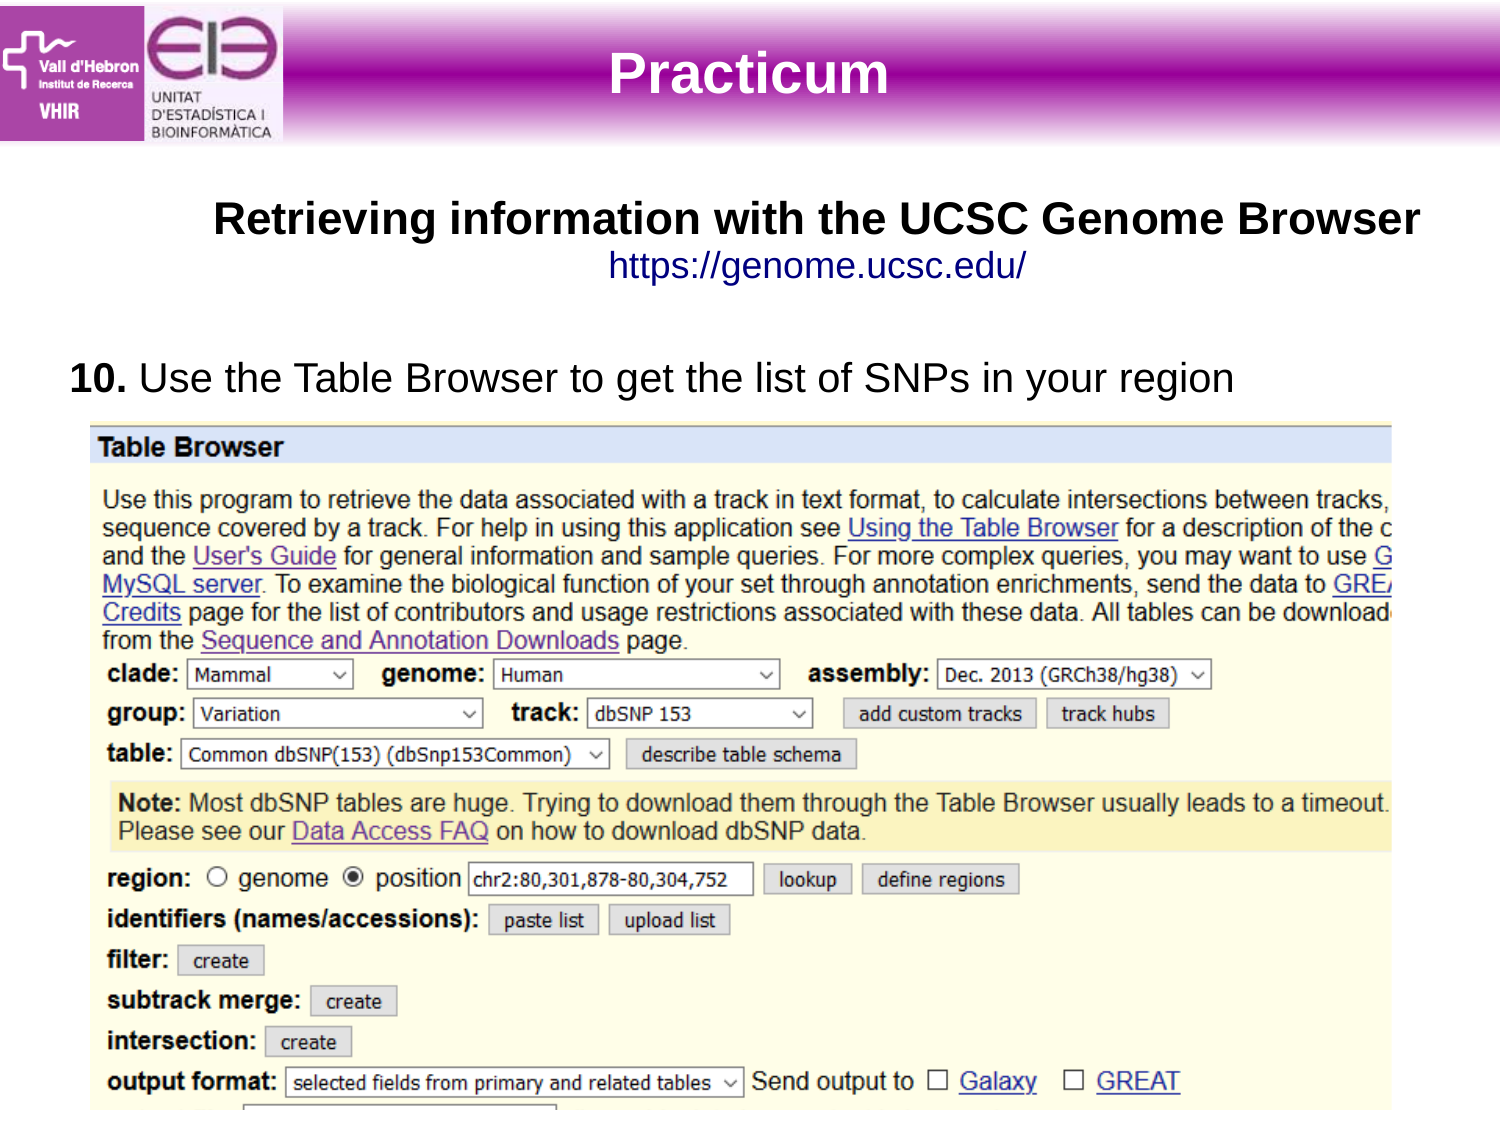

Practicum
Retrieving information with the UCSC Genome Browser
https://genome.ucsc.edu/
10. Use the Table Browser to get the list of SNPs in your region